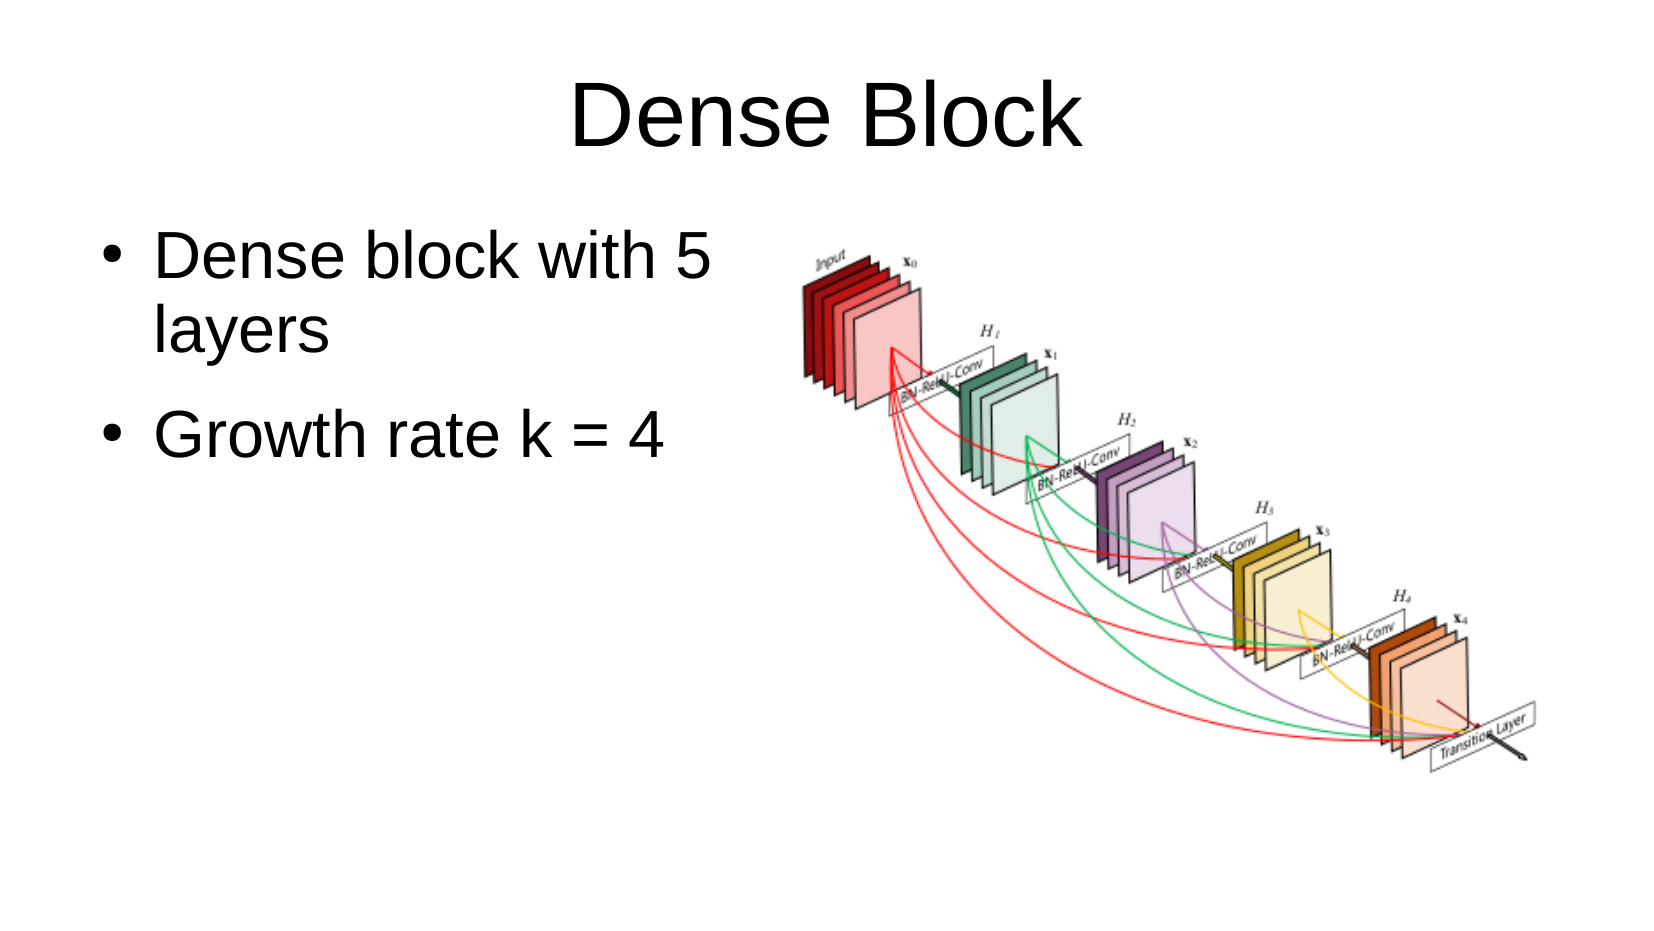

# Dense Block
Dense block with 5 layers
Growth rate k = 4